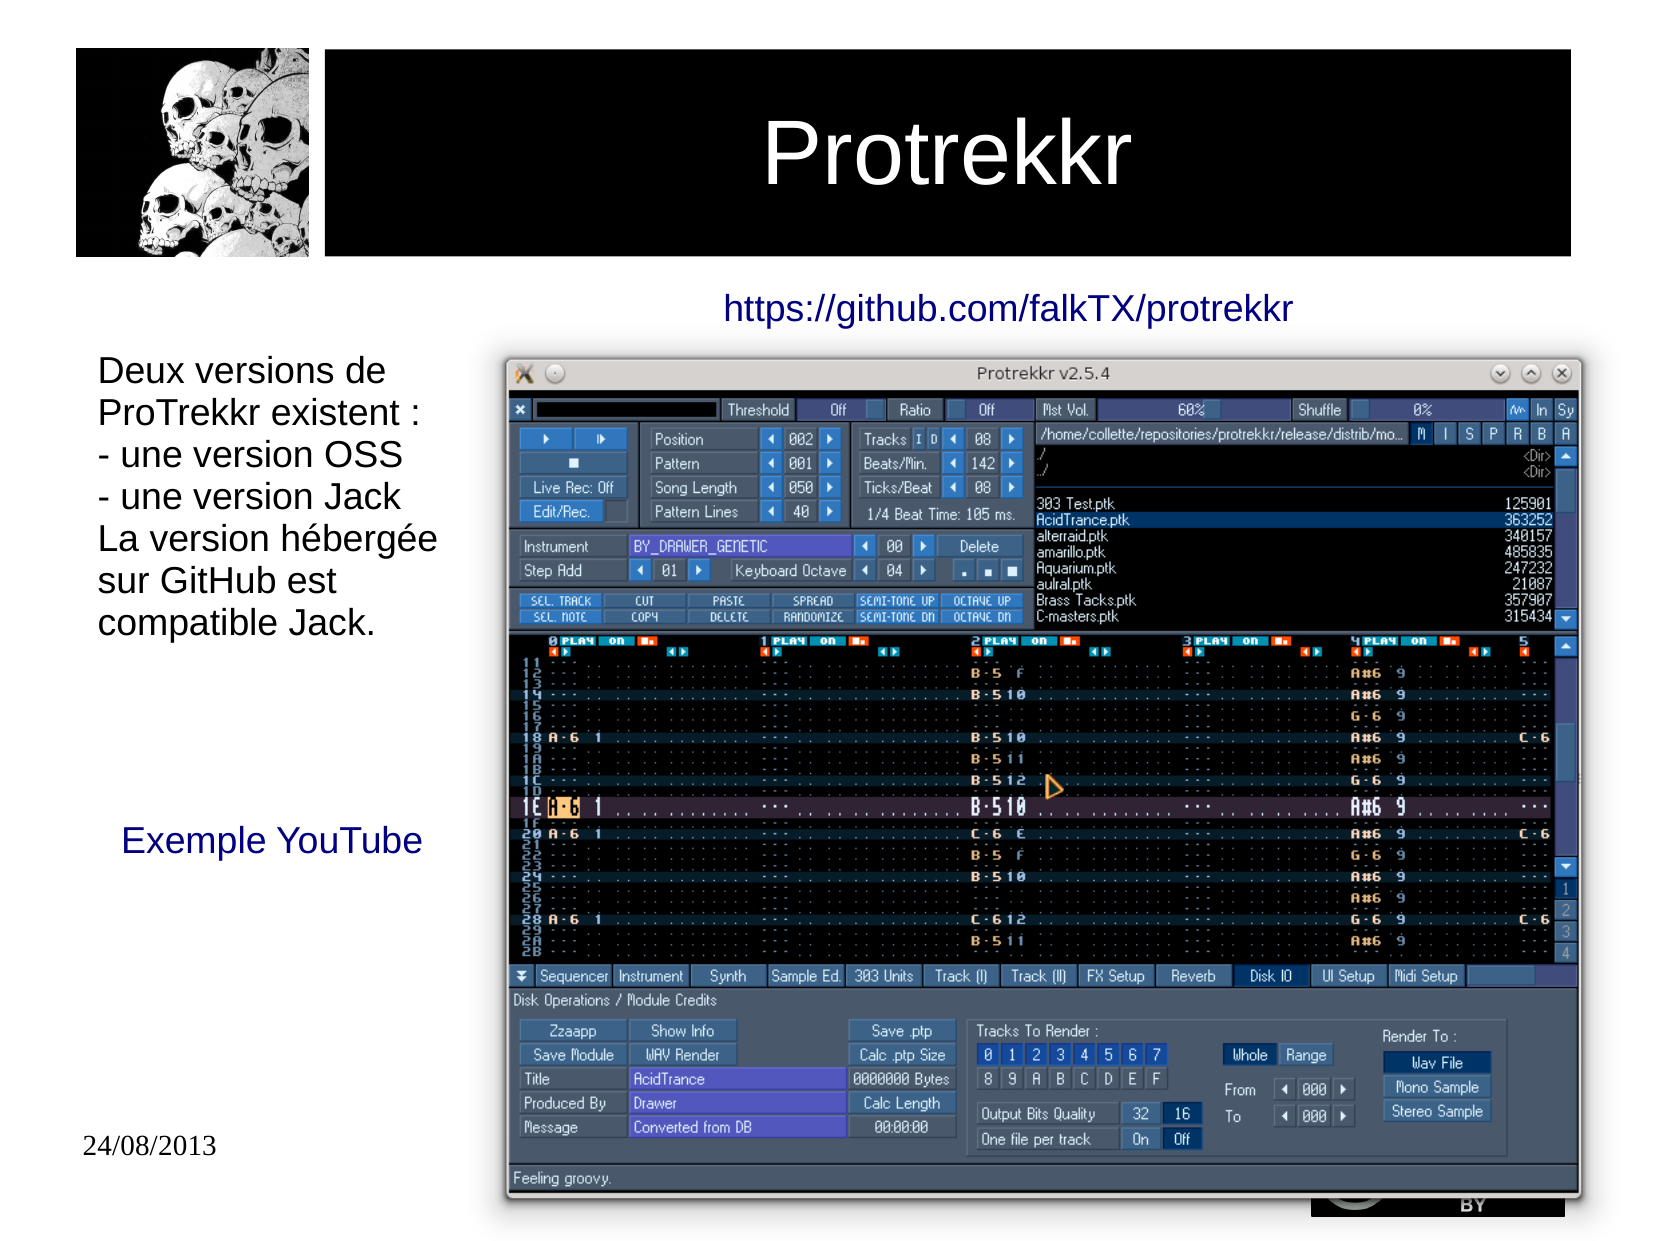

# Protrekkr
https://github.com/falkTX/protrekkr
Deux versions de ProTrekkr existent :
- une version OSS
- une version Jack
La version hébergée sur GitHub est compatible Jack.
Exemple YouTube
Y. Collette
18